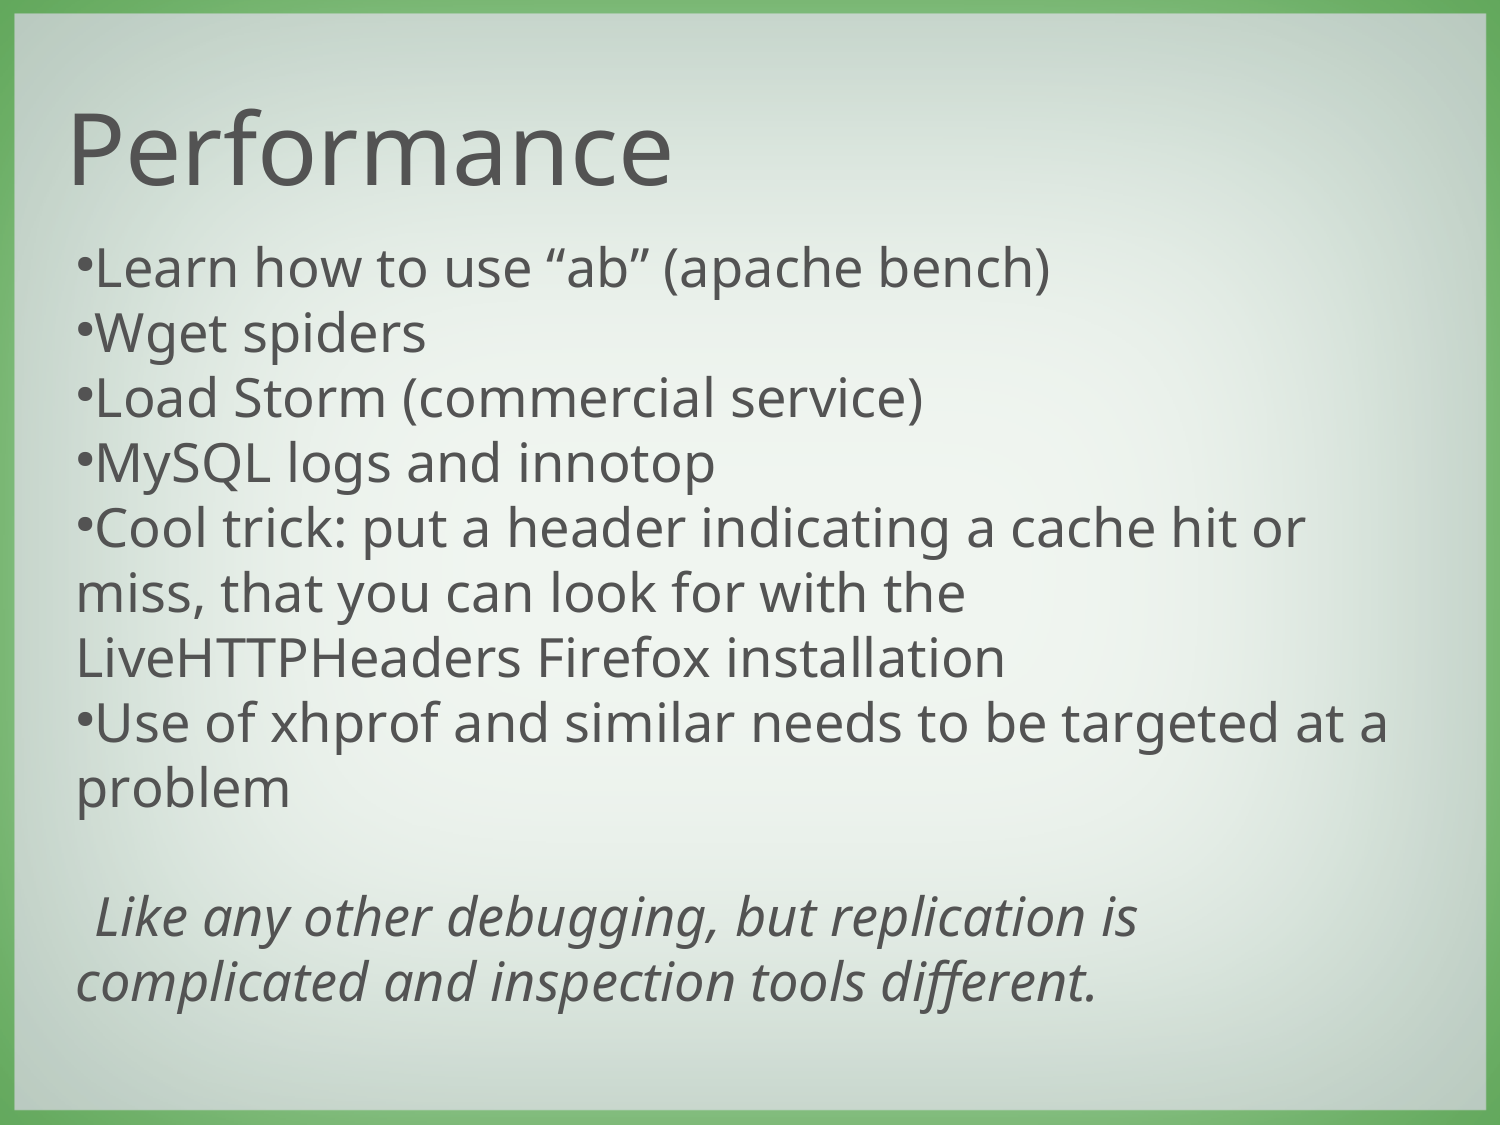

# Performance
Learn how to use “ab” (apache bench)
Wget spiders
Load Storm (commercial service)
MySQL logs and innotop
Cool trick: put a header indicating a cache hit or miss, that you can look for with the LiveHTTPHeaders Firefox installation
Use of xhprof and similar needs to be targeted at a problem
Like any other debugging, but replication is complicated and inspection tools different.